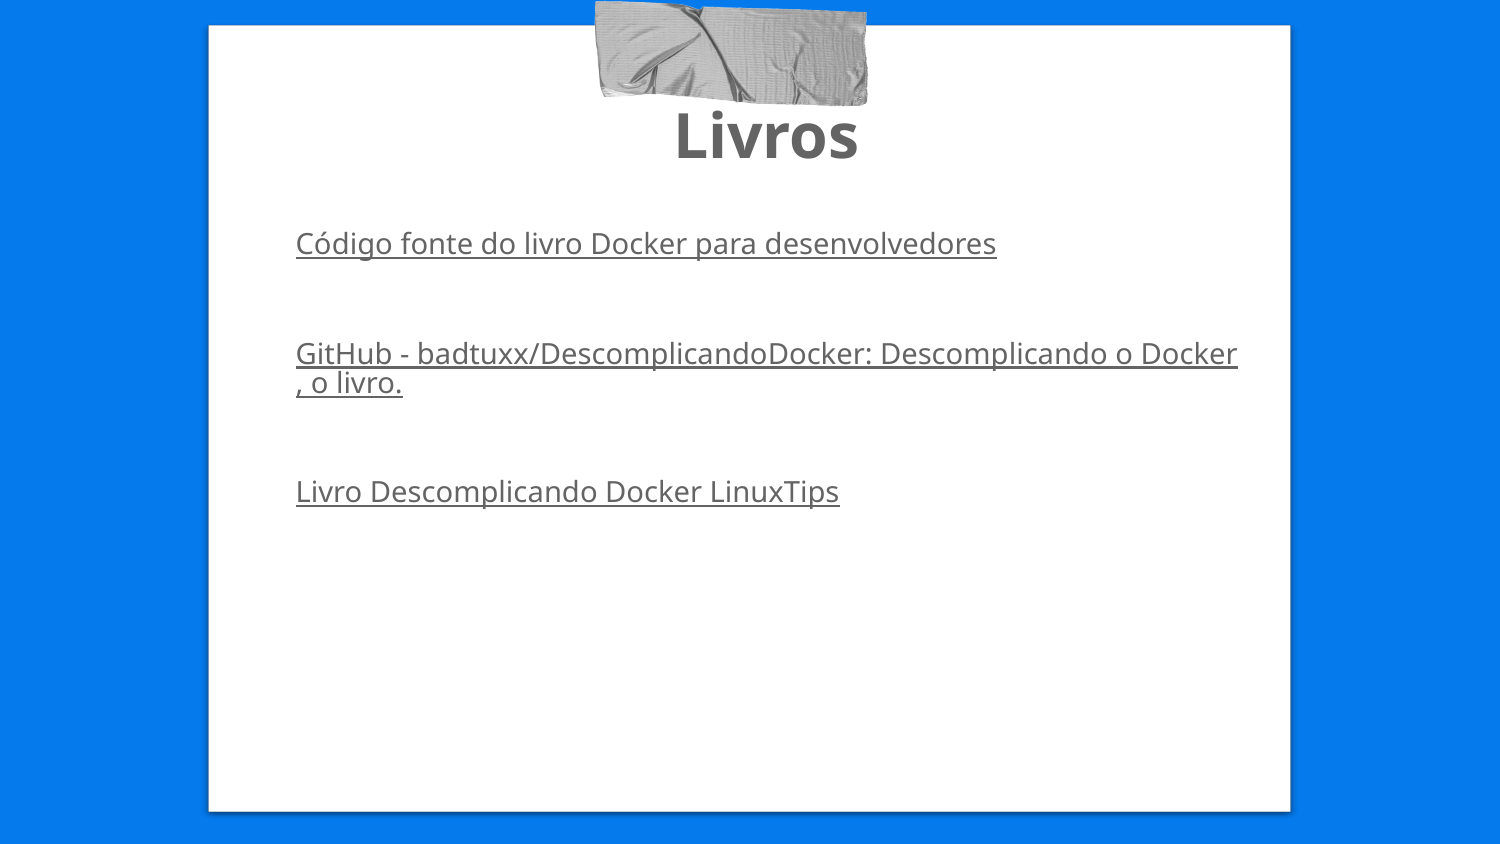

Livros
Código fonte do livro Docker para desenvolvedores
GitHub - badtuxx/DescomplicandoDocker: Descomplicando o Docker, o livro.
Livro Descomplicando Docker LinuxTips